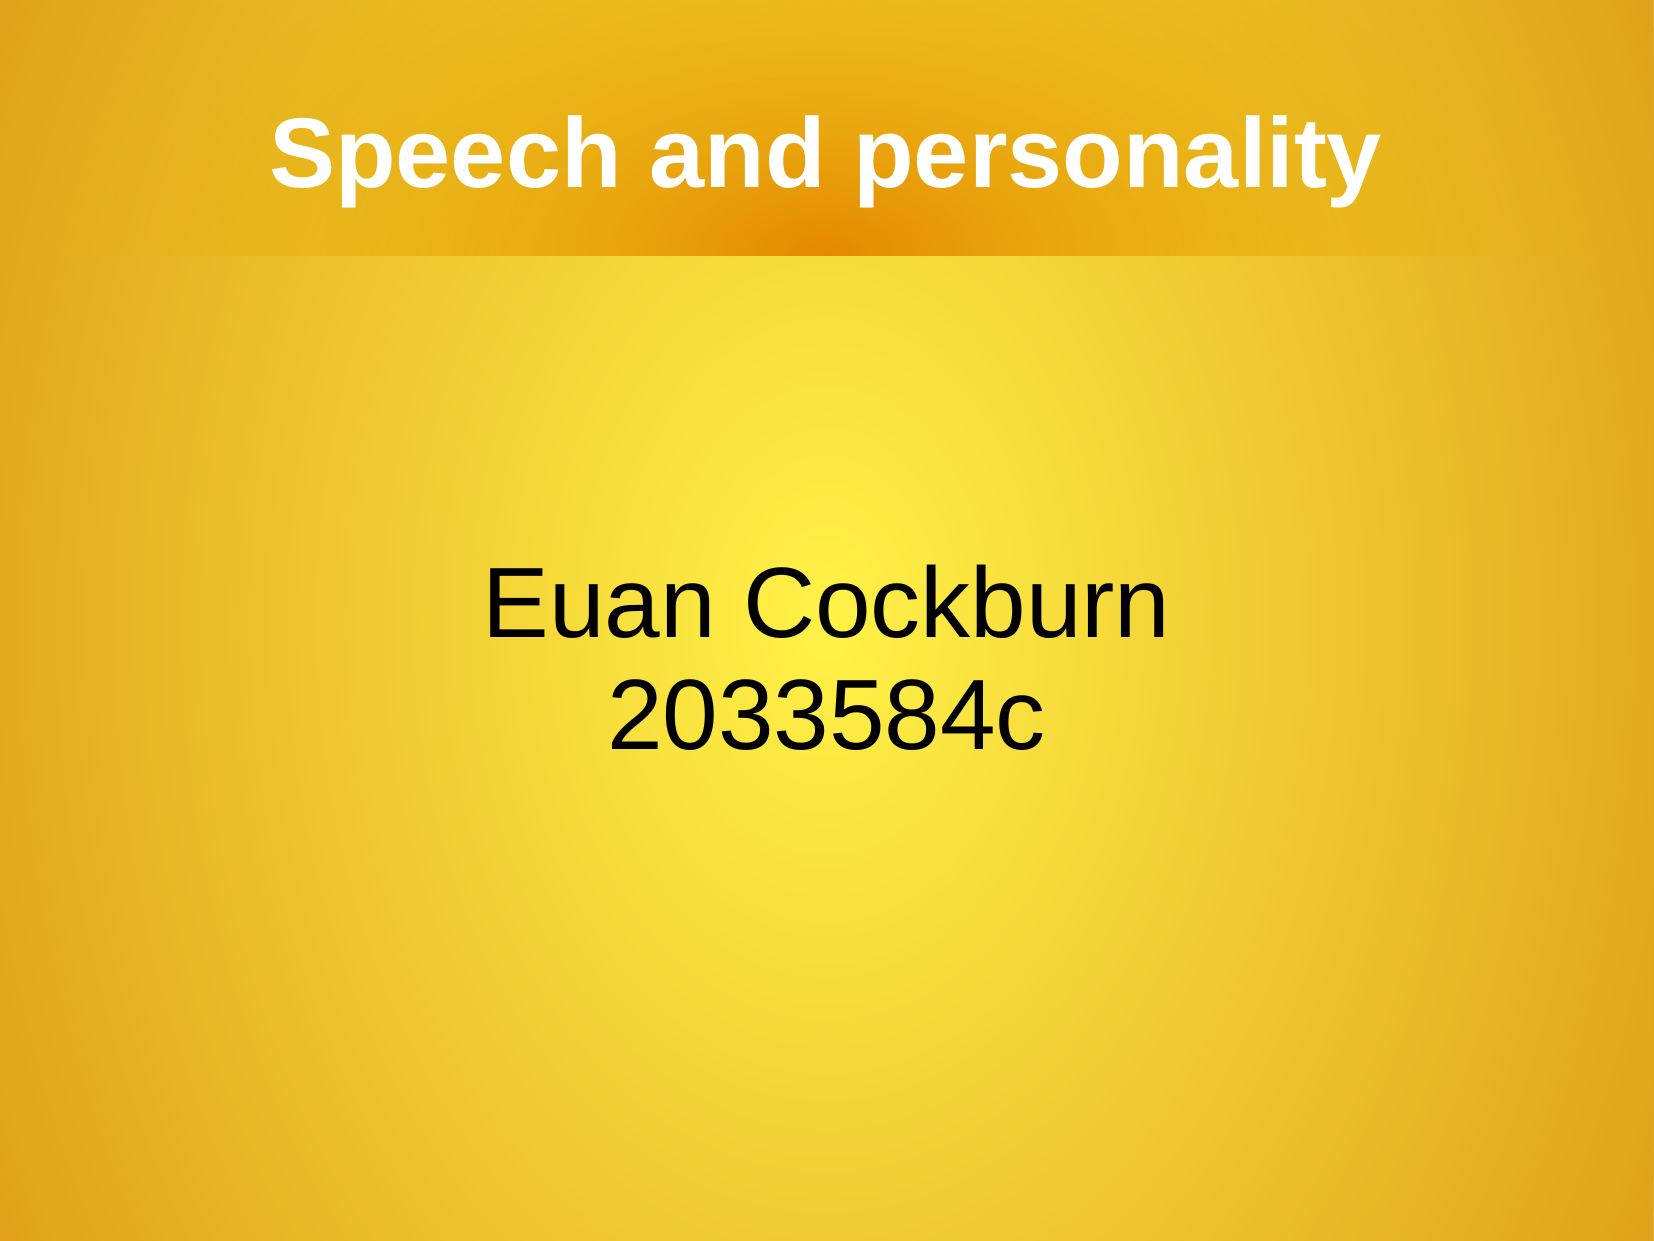

# Speech and personality
Euan Cockburn
2033584c